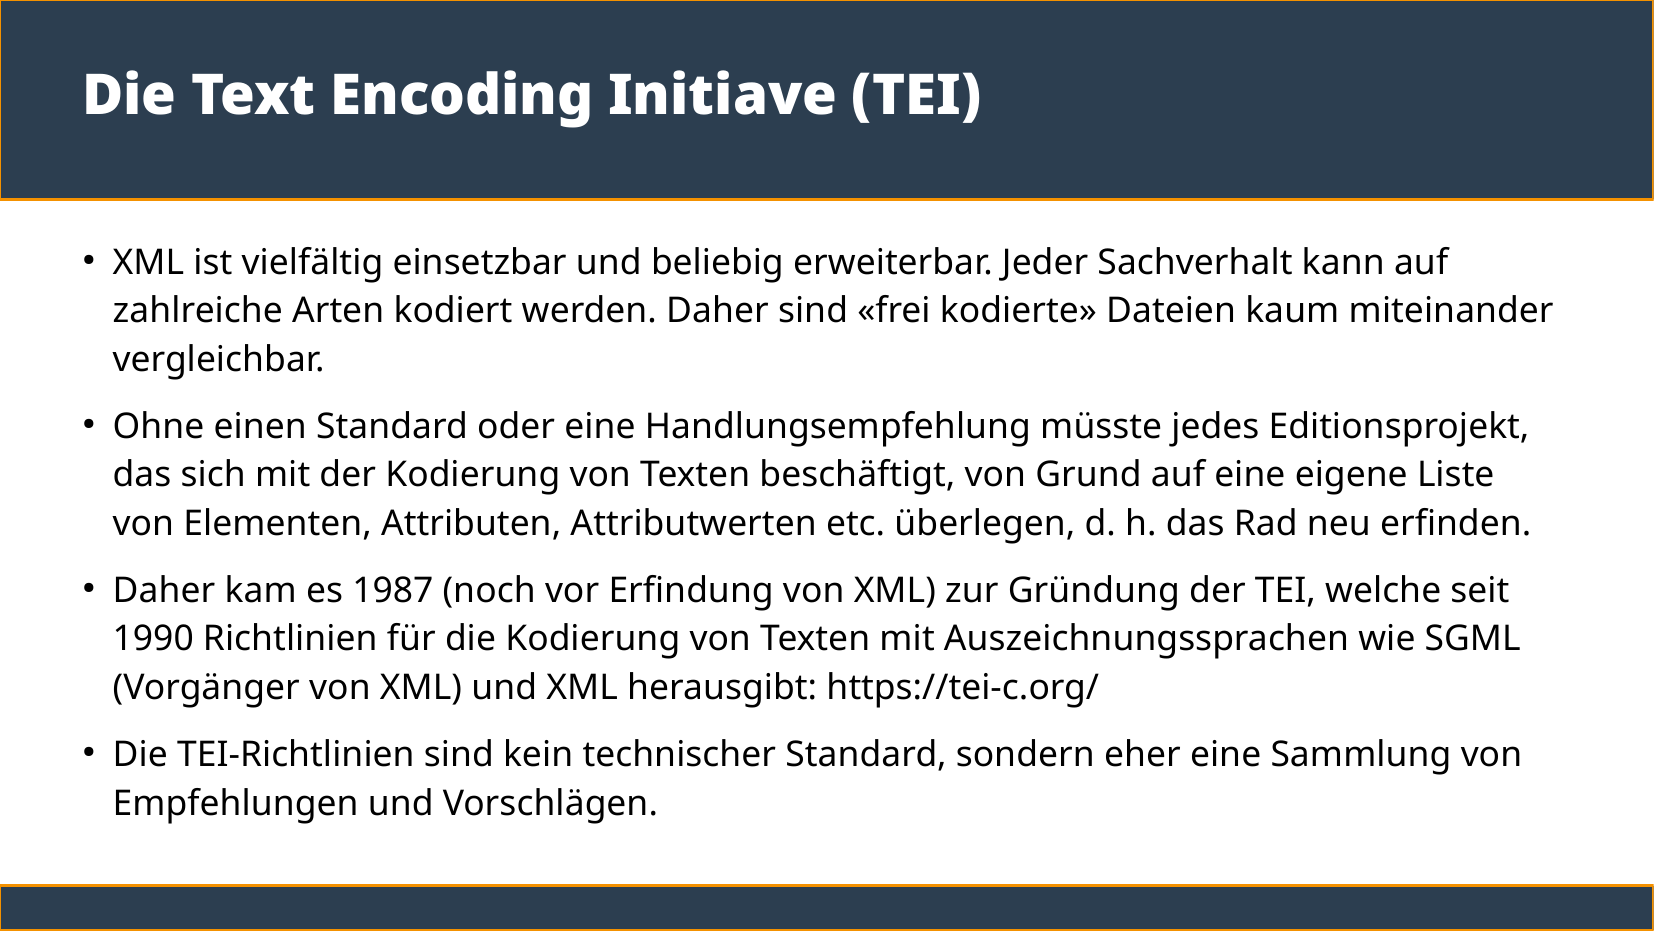

# Die Text Encoding Initiave (TEI)
XML ist vielfältig einsetzbar und beliebig erweiterbar. Jeder Sachverhalt kann auf zahlreiche Arten kodiert werden. Daher sind «frei kodierte» Dateien kaum miteinander vergleichbar.
Ohne einen Standard oder eine Handlungsempfehlung müsste jedes Editionsprojekt, das sich mit der Kodierung von Texten beschäftigt, von Grund auf eine eigene Liste von Elementen, Attributen, Attributwerten etc. überlegen, d. h. das Rad neu erfinden.
Daher kam es 1987 (noch vor Erfindung von XML) zur Gründung der TEI, welche seit 1990 Richtlinien für die Kodierung von Texten mit Auszeichnungssprachen wie SGML (Vorgänger von XML) und XML herausgibt: https://tei-c.org/
Die TEI-Richtlinien sind kein technischer Standard, sondern eher eine Sammlung von Empfehlungen und Vorschlägen.